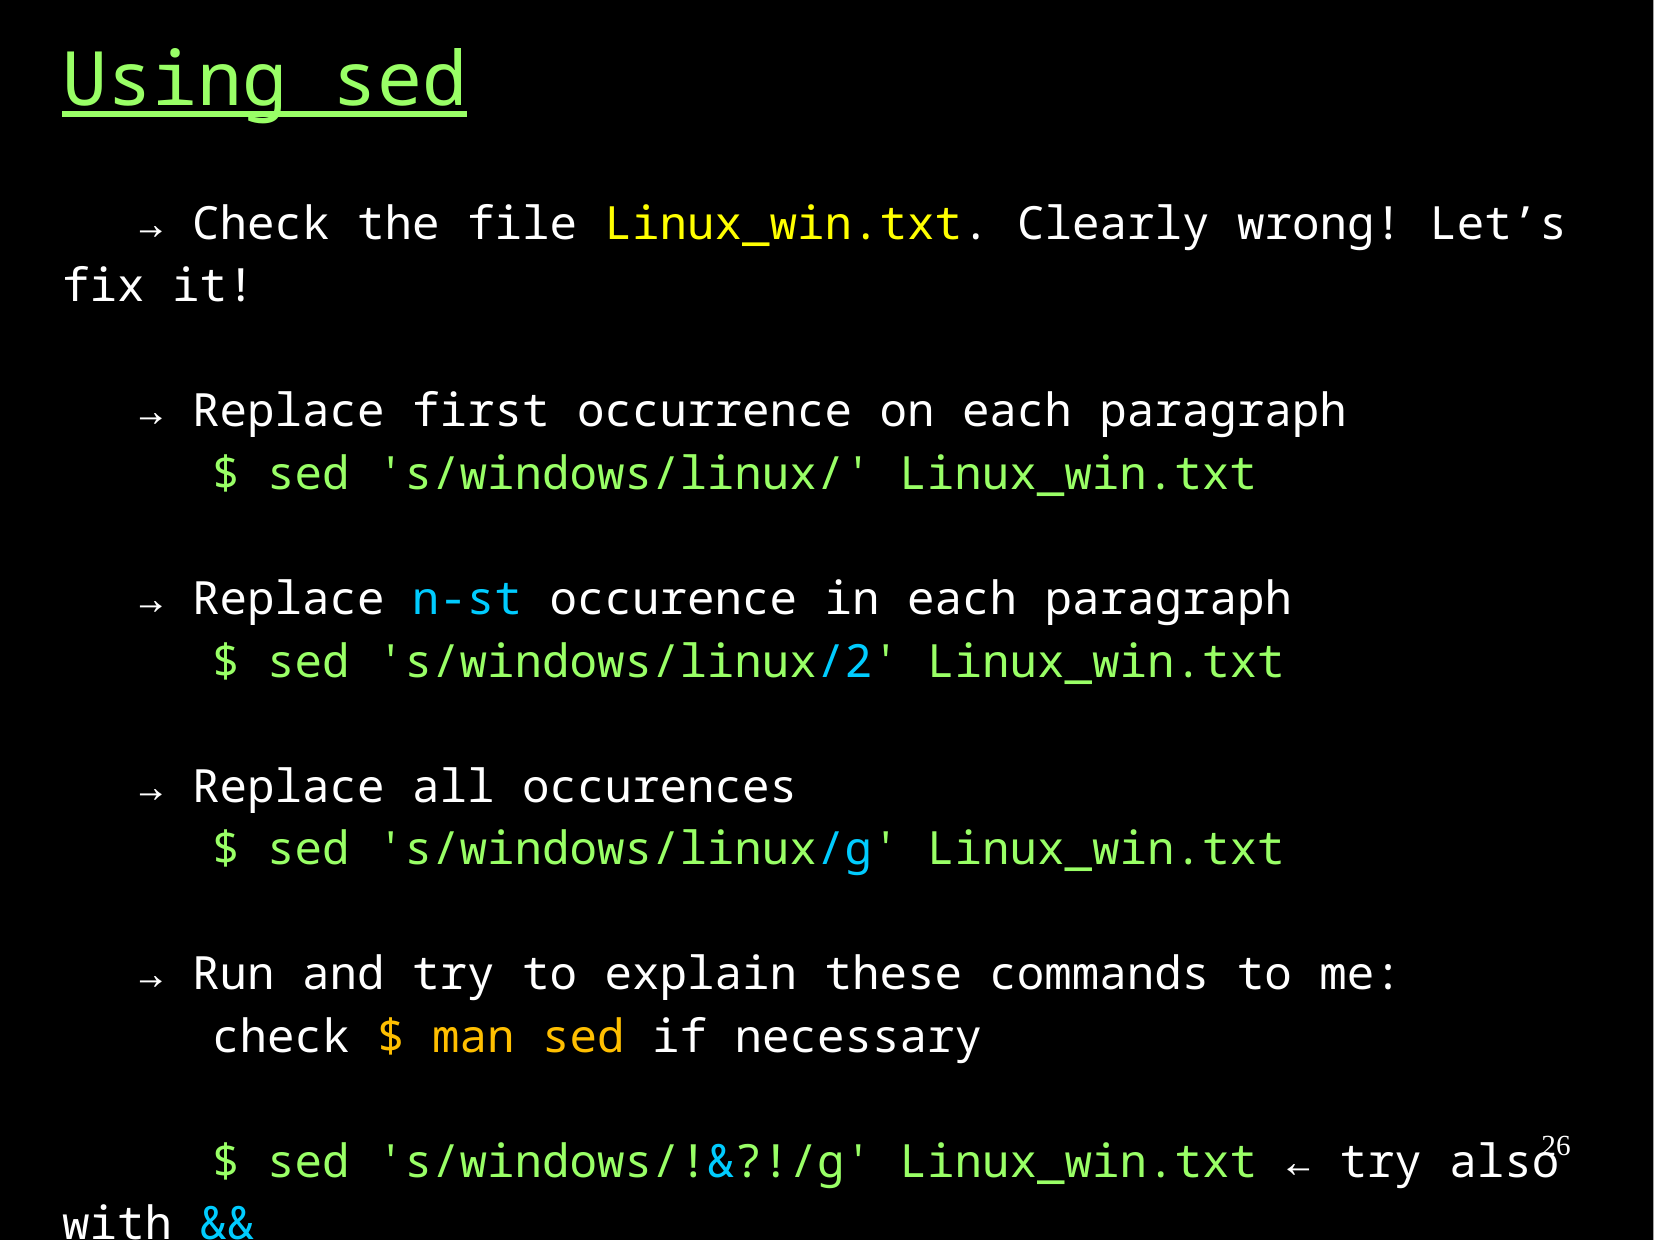

Using sed
	→ Check the file Linux_win.txt. Clearly wrong! Let’s fix it!
	→ Replace first occurrence on each paragraph
		$ sed 's/windows/linux/' Linux_win.txt
	→ Replace n-st occurence in each paragraph
		$ sed 's/windows/linux/2' Linux_win.txt
	→ Replace all occurences
		$ sed 's/windows/linux/g' Linux_win.txt
	→ Run and try to explain these commands to me:
		check $ man sed if necessary
		$ sed 's/windows/!&?!/g' Linux_win.txt ← try also with &&
		$ sed -i 's/windows/{aux}/g; s/linux/windows/g;
									s/{aux}/linux/g' Linux_win.txt
	→ great! now it looks good!!